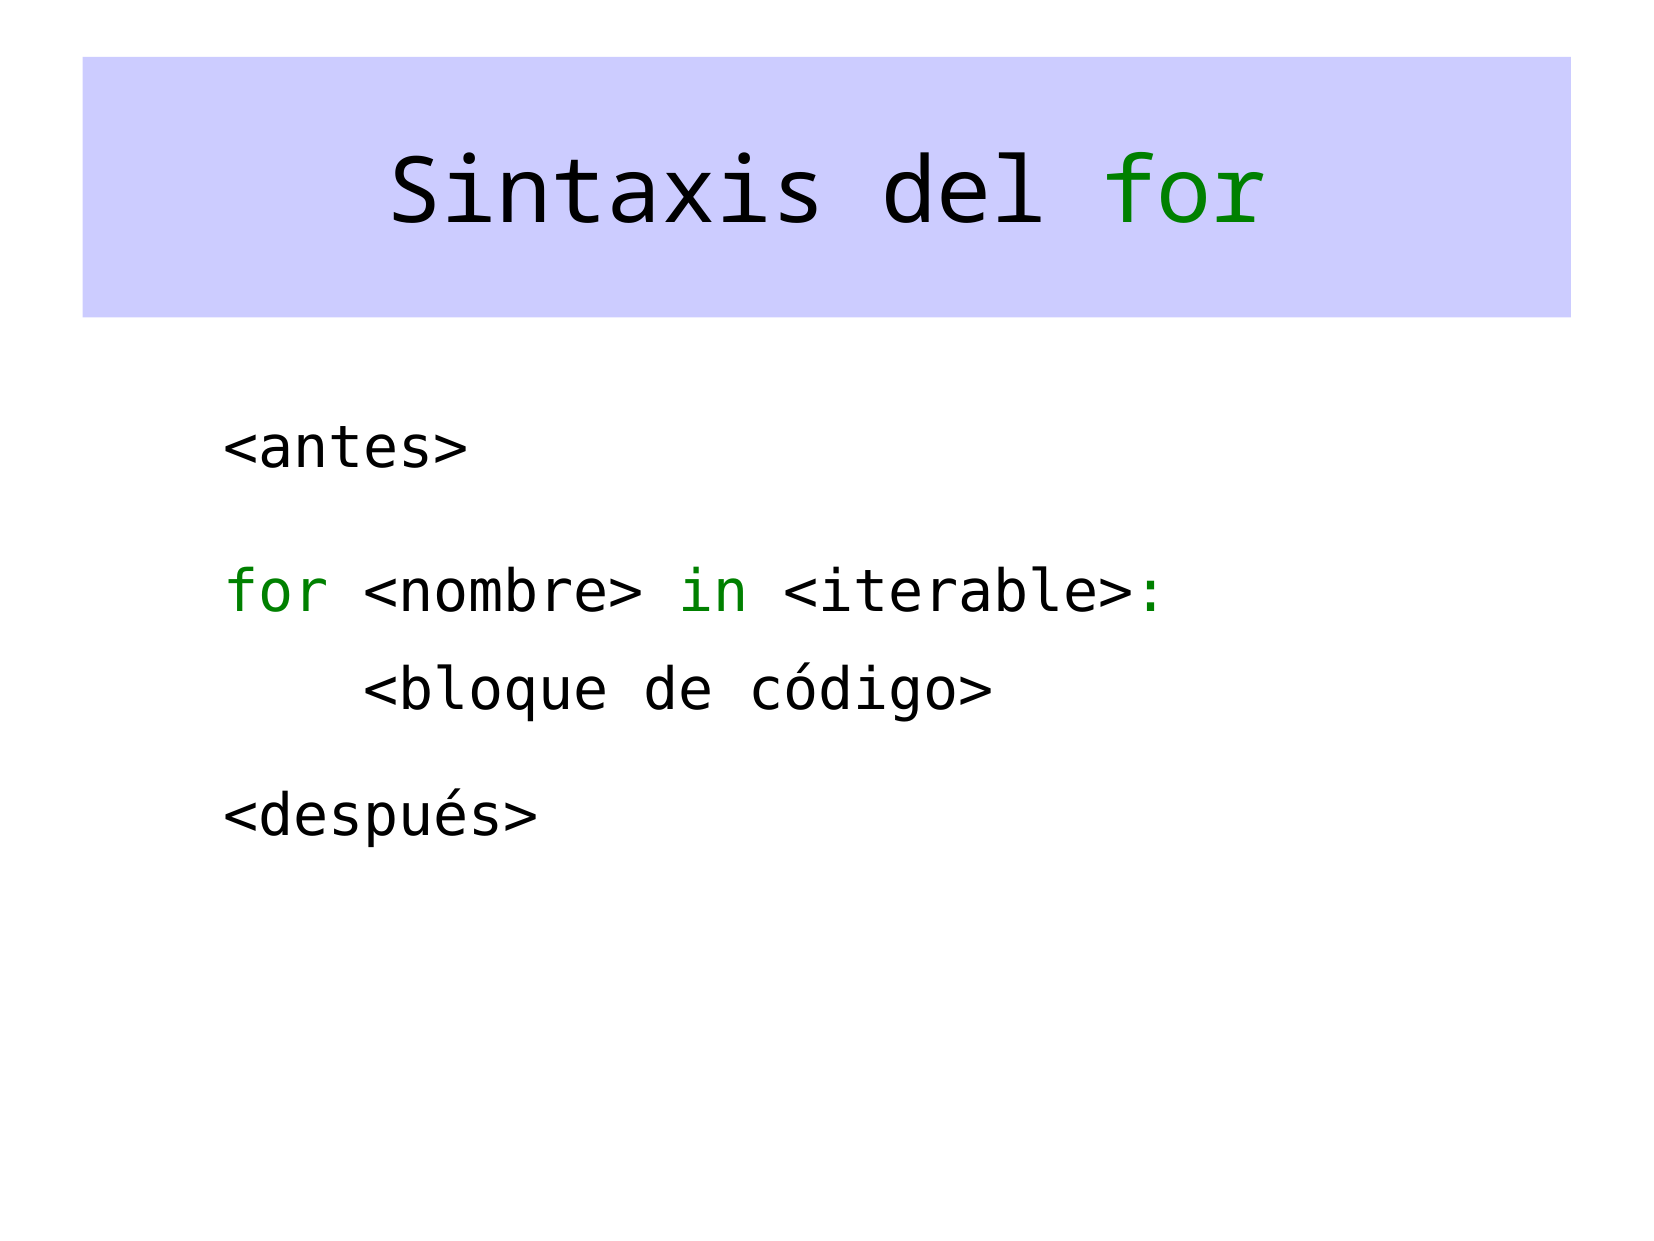

# Sintaxis del for
 <antes>
 for <nombre> in <iterable>:
 <bloque de código>
 <después>